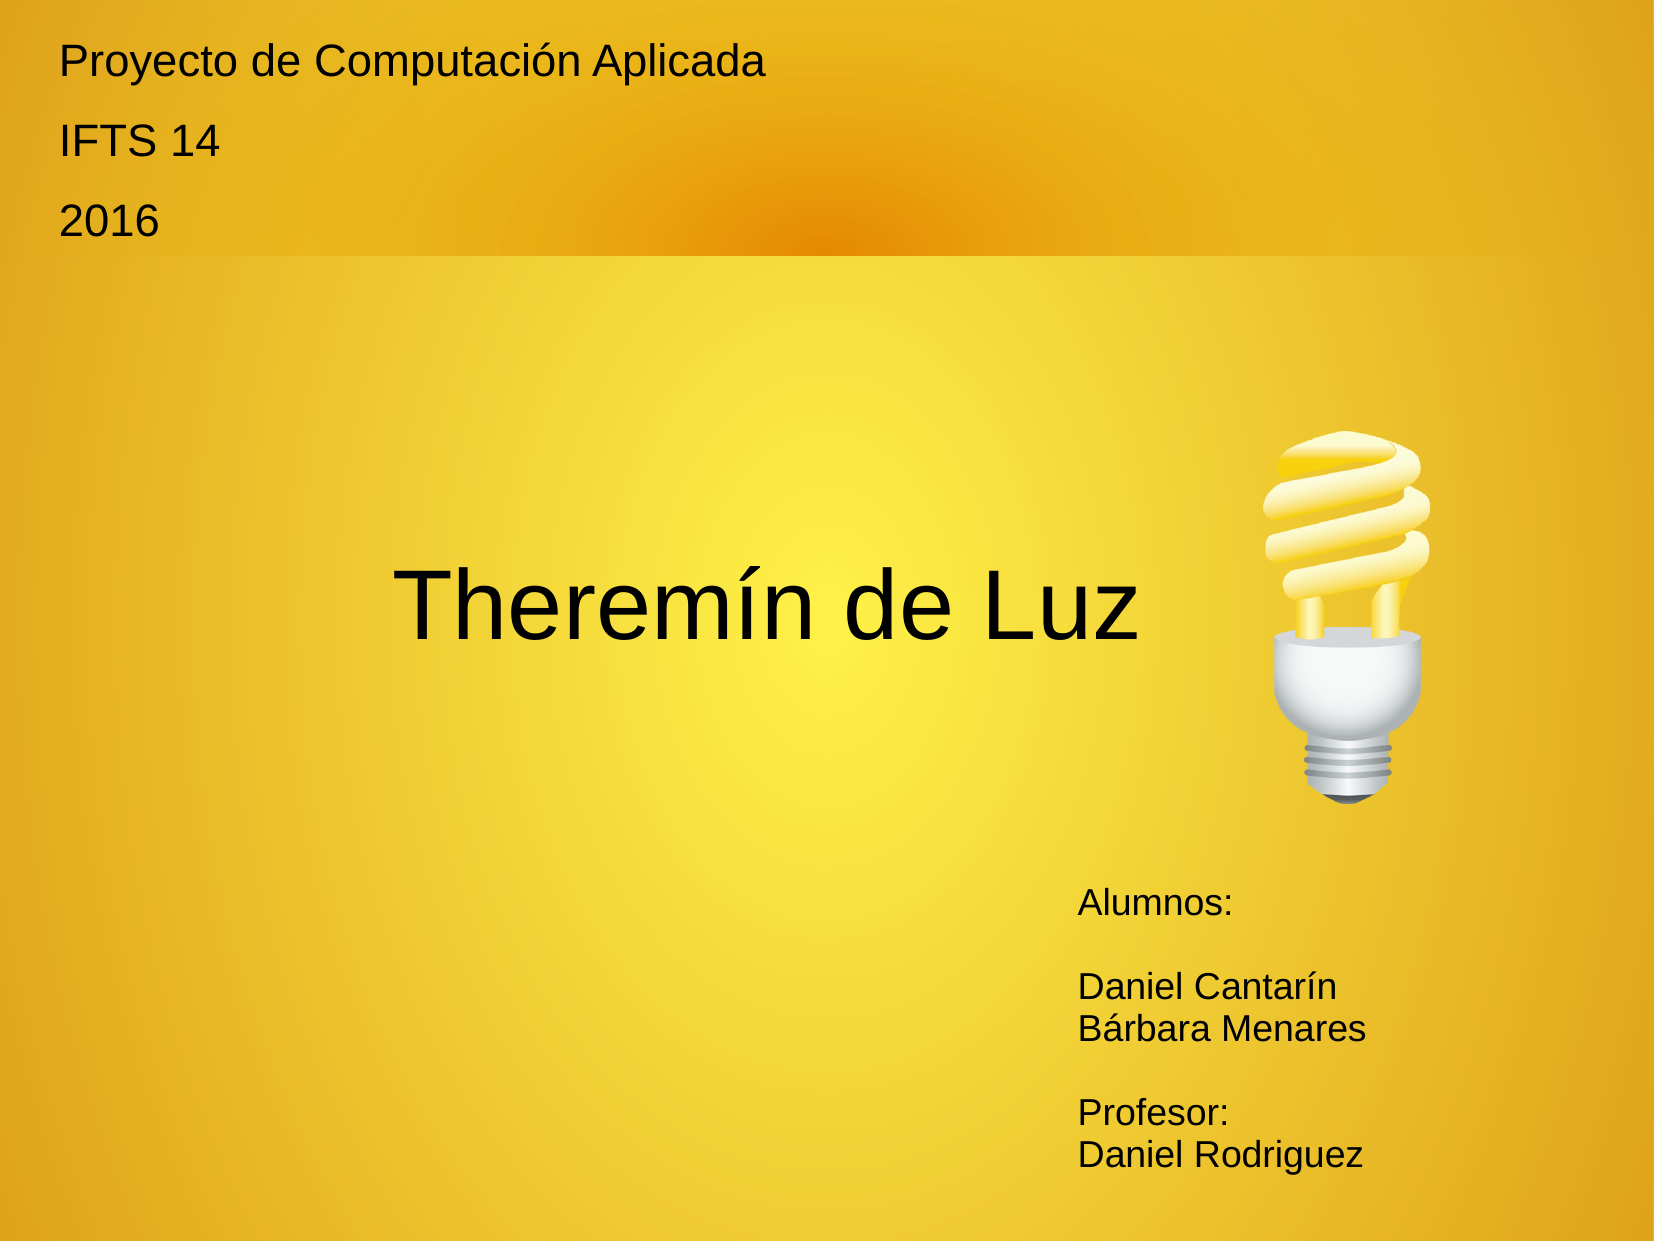

Proyecto de Computación Aplicada
IFTS 14
2016
# Theremín de Luz
Alumnos:
Daniel Cantarín
Bárbara Menares
Profesor:
Daniel Rodriguez